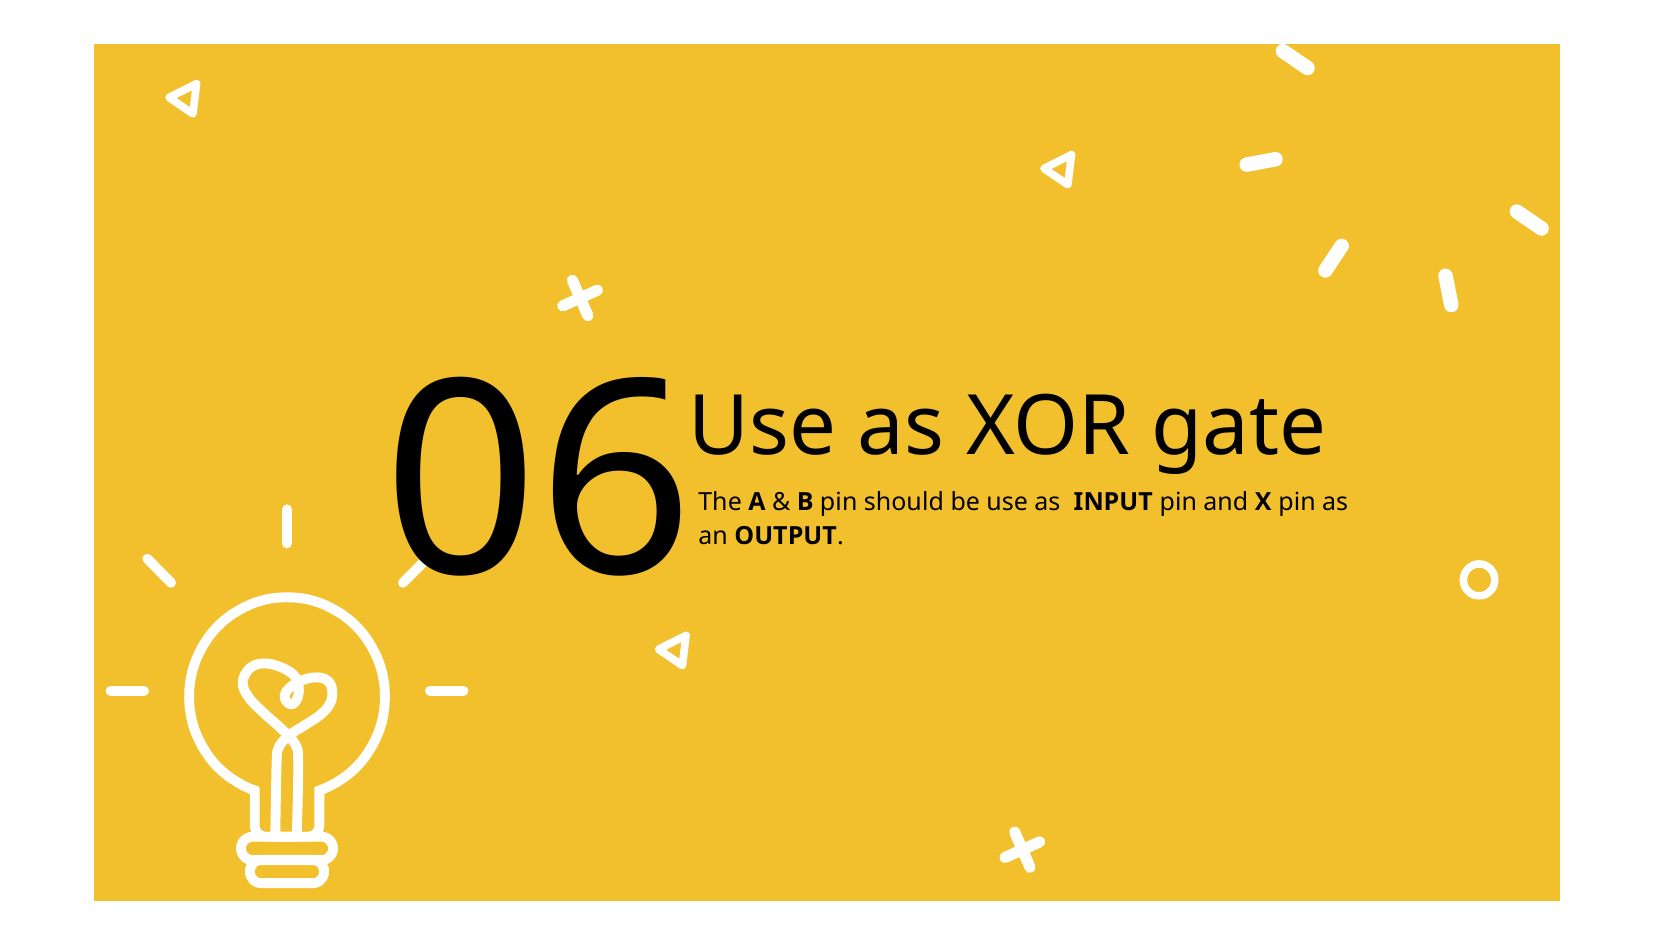

06
# Use as XOR gate
The A & B pin should be use as INPUT pin and X pin as an OUTPUT.